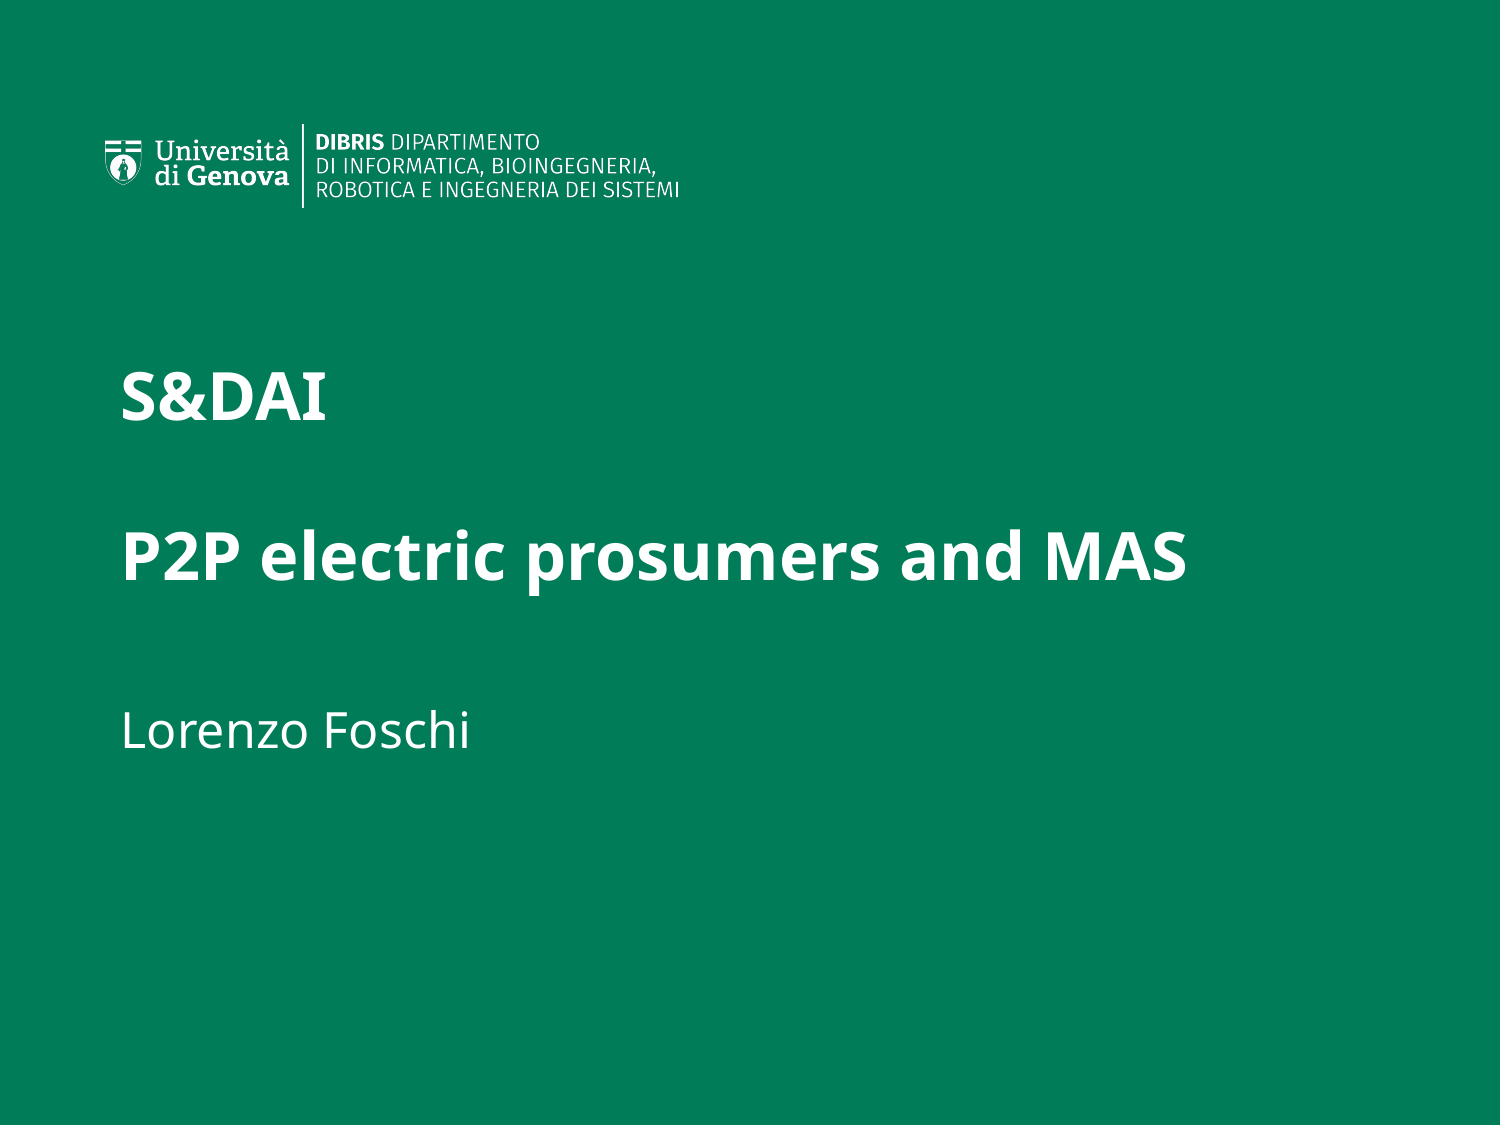

# S&DAI P2P electric prosumers and MAS
Lorenzo Foschi